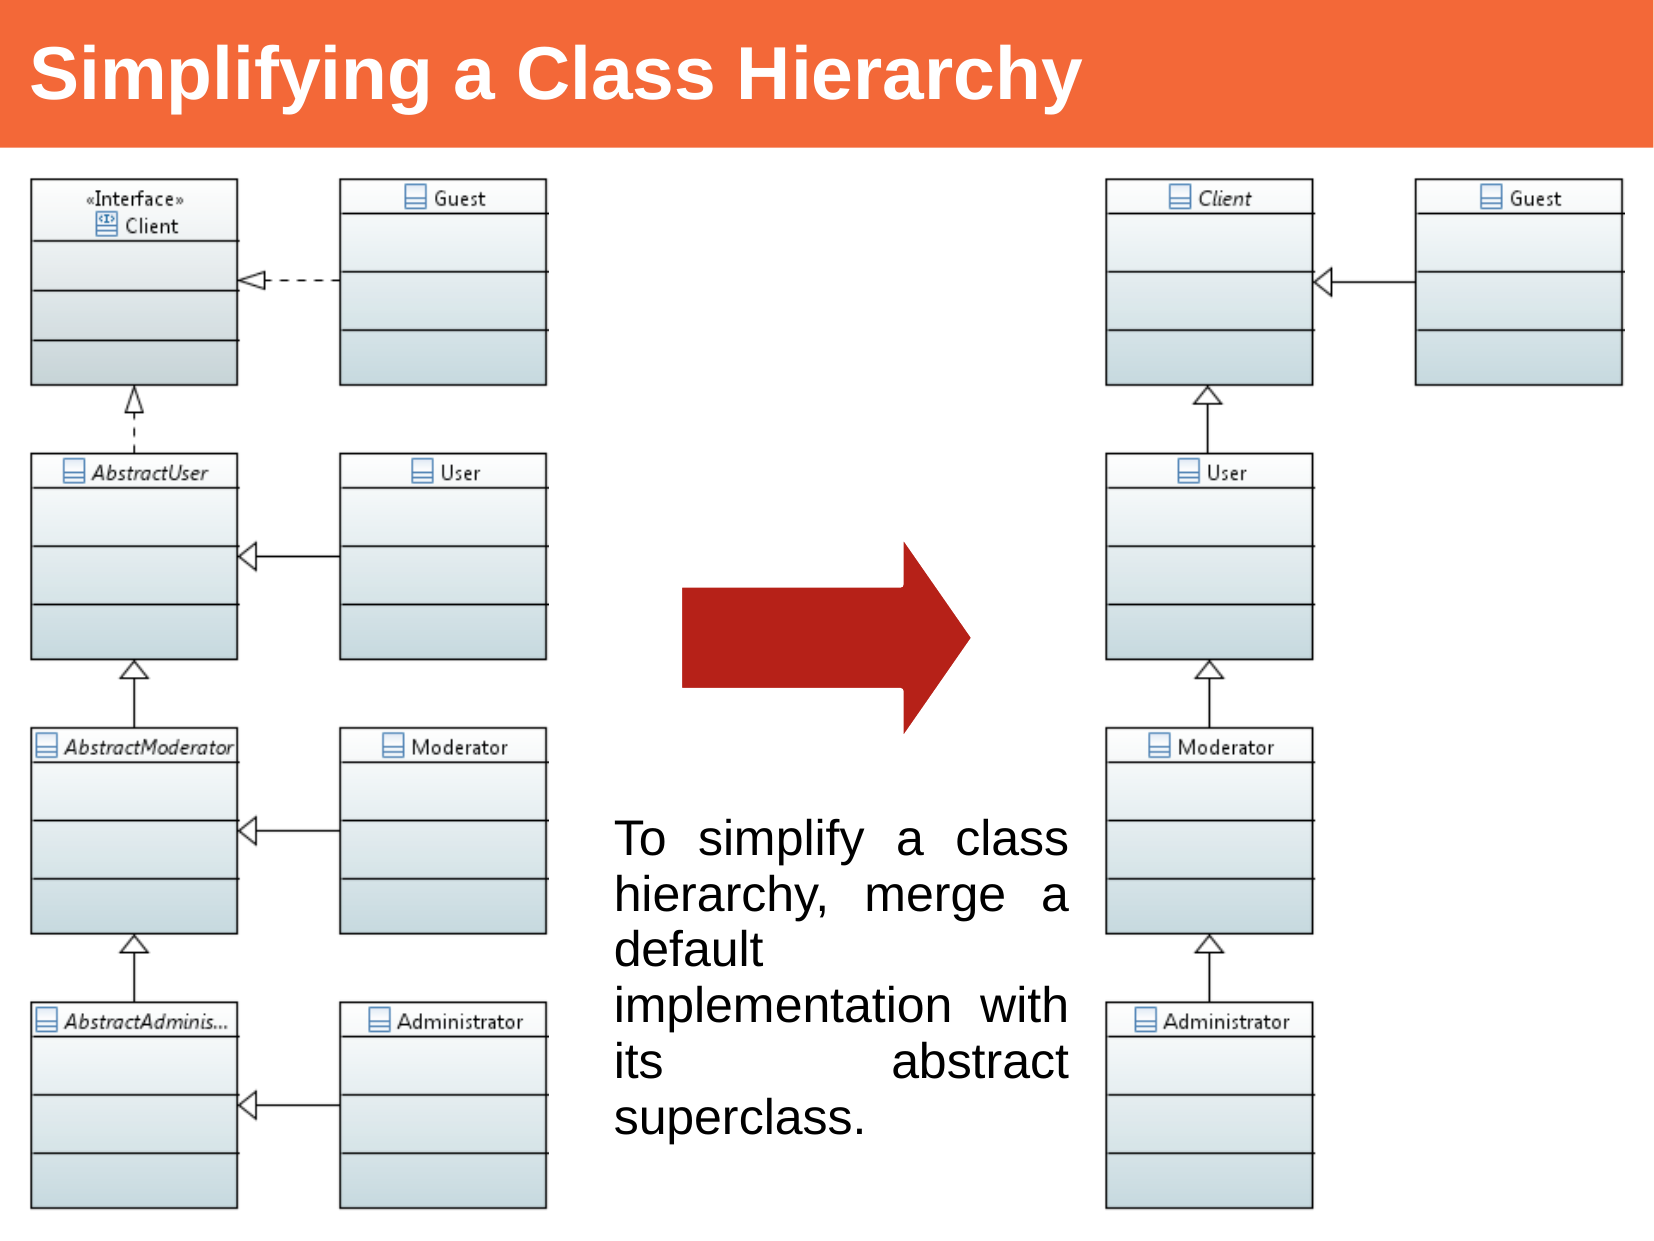

# Simplifying a Class Hierarchy
To simplify a class hierarchy, merge a default implementation with its abstract superclass.
Advanced Design and Programming
26
© 2017 Dirk Riehle - All Rights Reserved